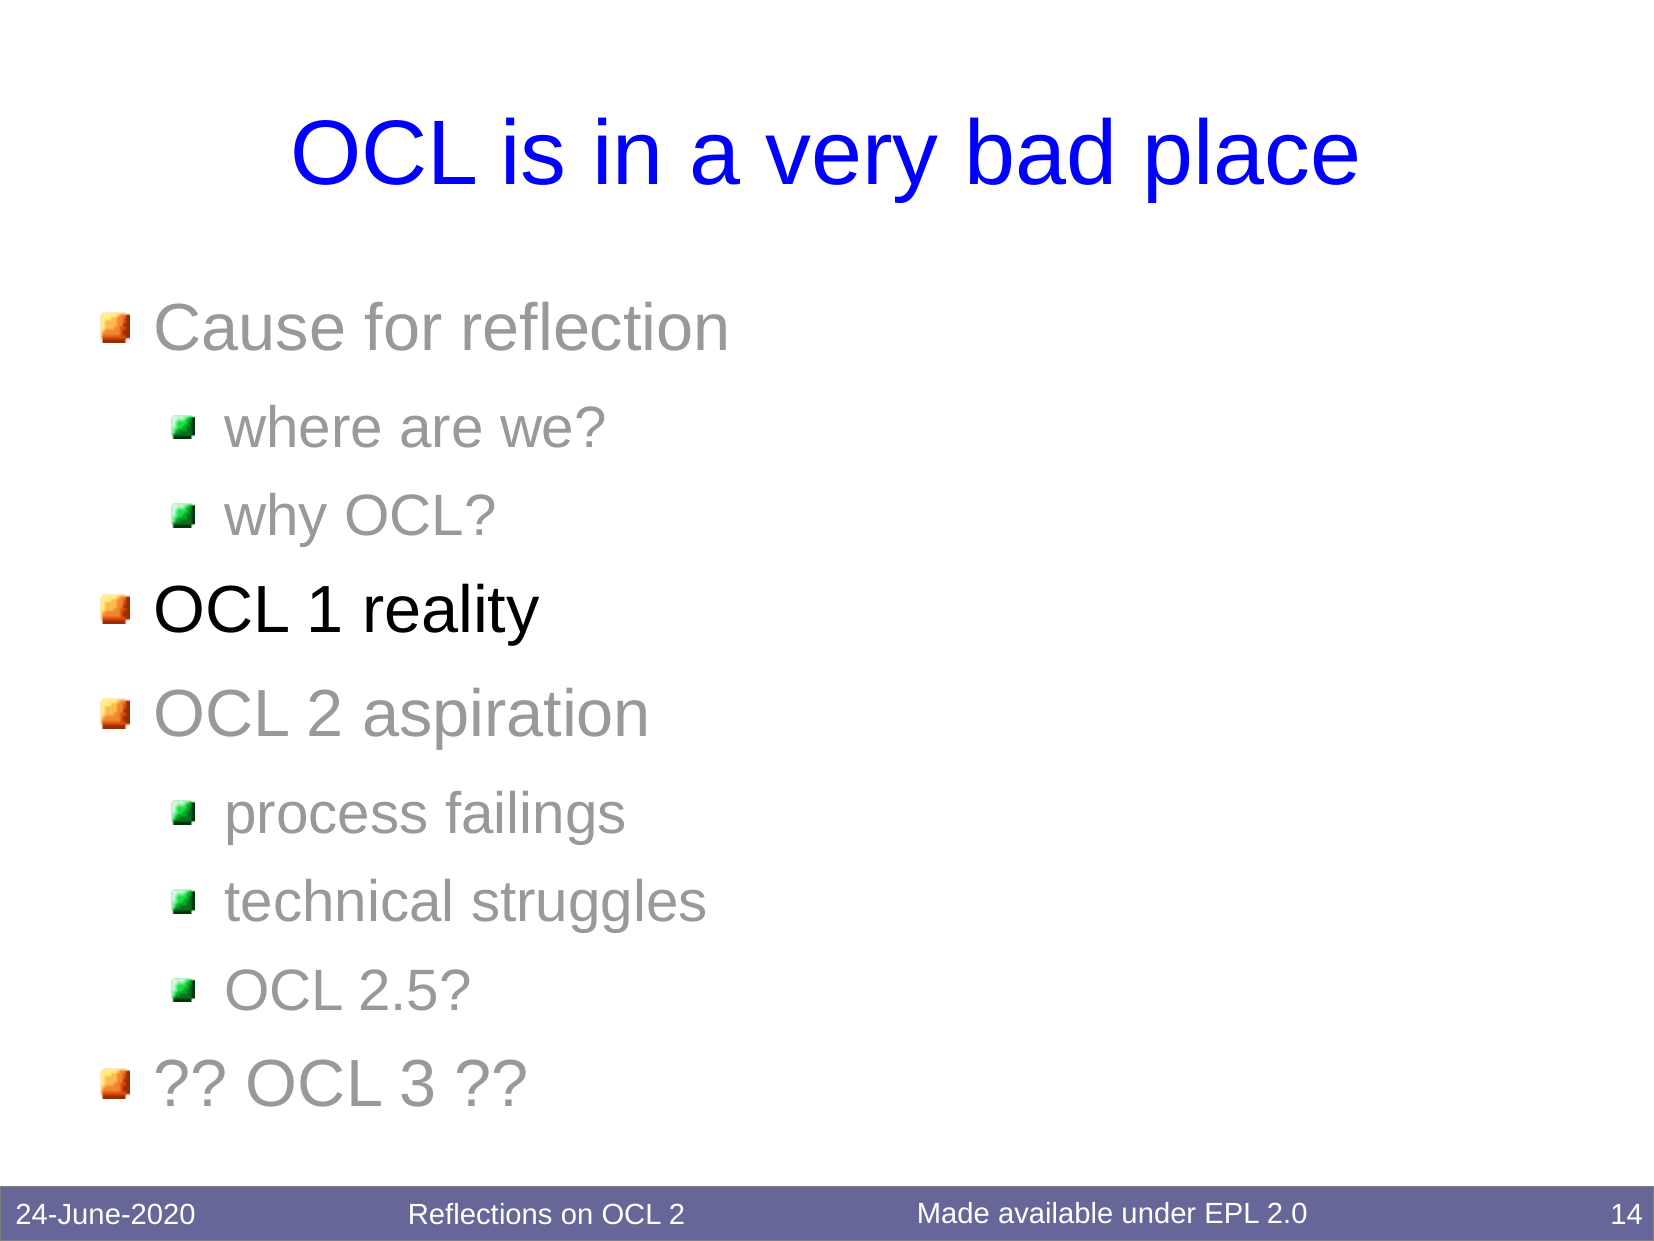

# OCL is in a very bad place
Cause for reflection
where are we?
why OCL?
OCL 1 reality
OCL 2 aspiration
process failings
technical struggles
OCL 2.5?
?? OCL 3 ??
24-June-2020
Reflections on OCL 2
14